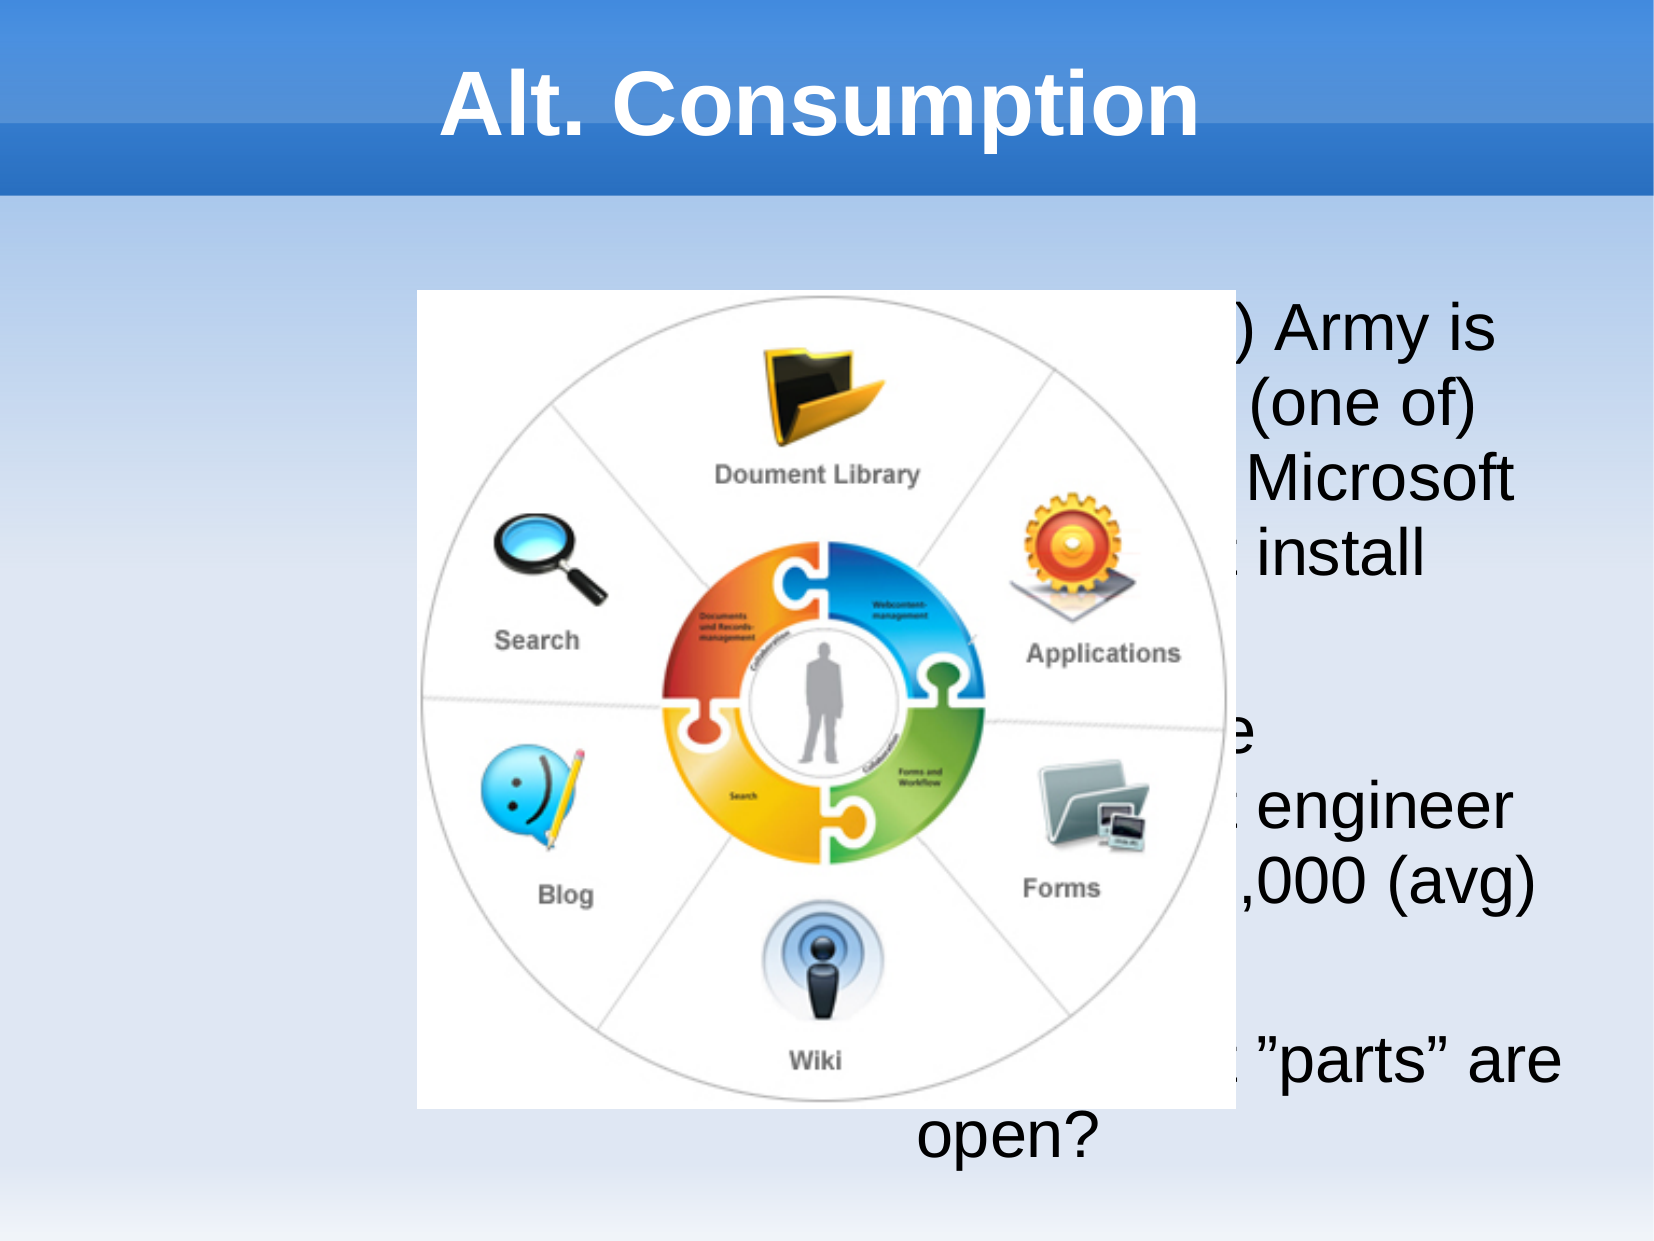

# Alt. Consumption
The (same) Army is likely to be (one of) the largest Microsoft Sharepoint install bases.
An average Sharepoint engineer costs $108,000 (avg)
How many Sharepoint ”parts” are open?